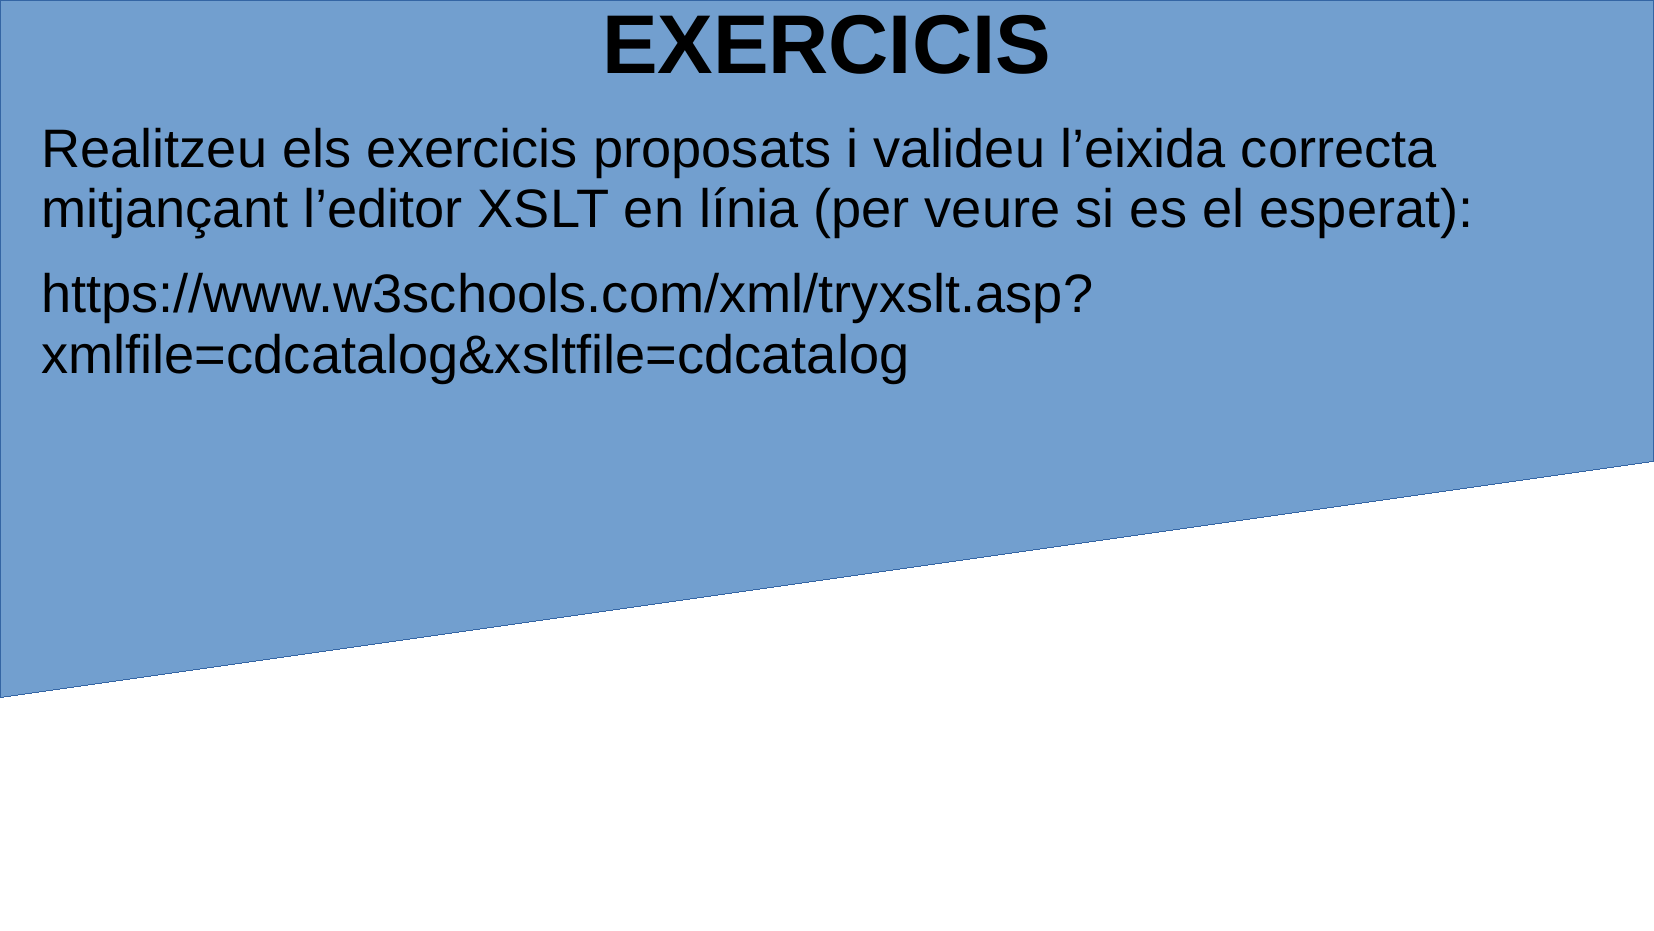

# EXERCICIS
Realitzeu els exercicis proposats i valideu l’eixida correcta mitjançant l’editor XSLT en línia (per veure si es el esperat):
https://www.w3schools.com/xml/tryxslt.asp?xmlfile=cdcatalog&xsltfile=cdcatalog